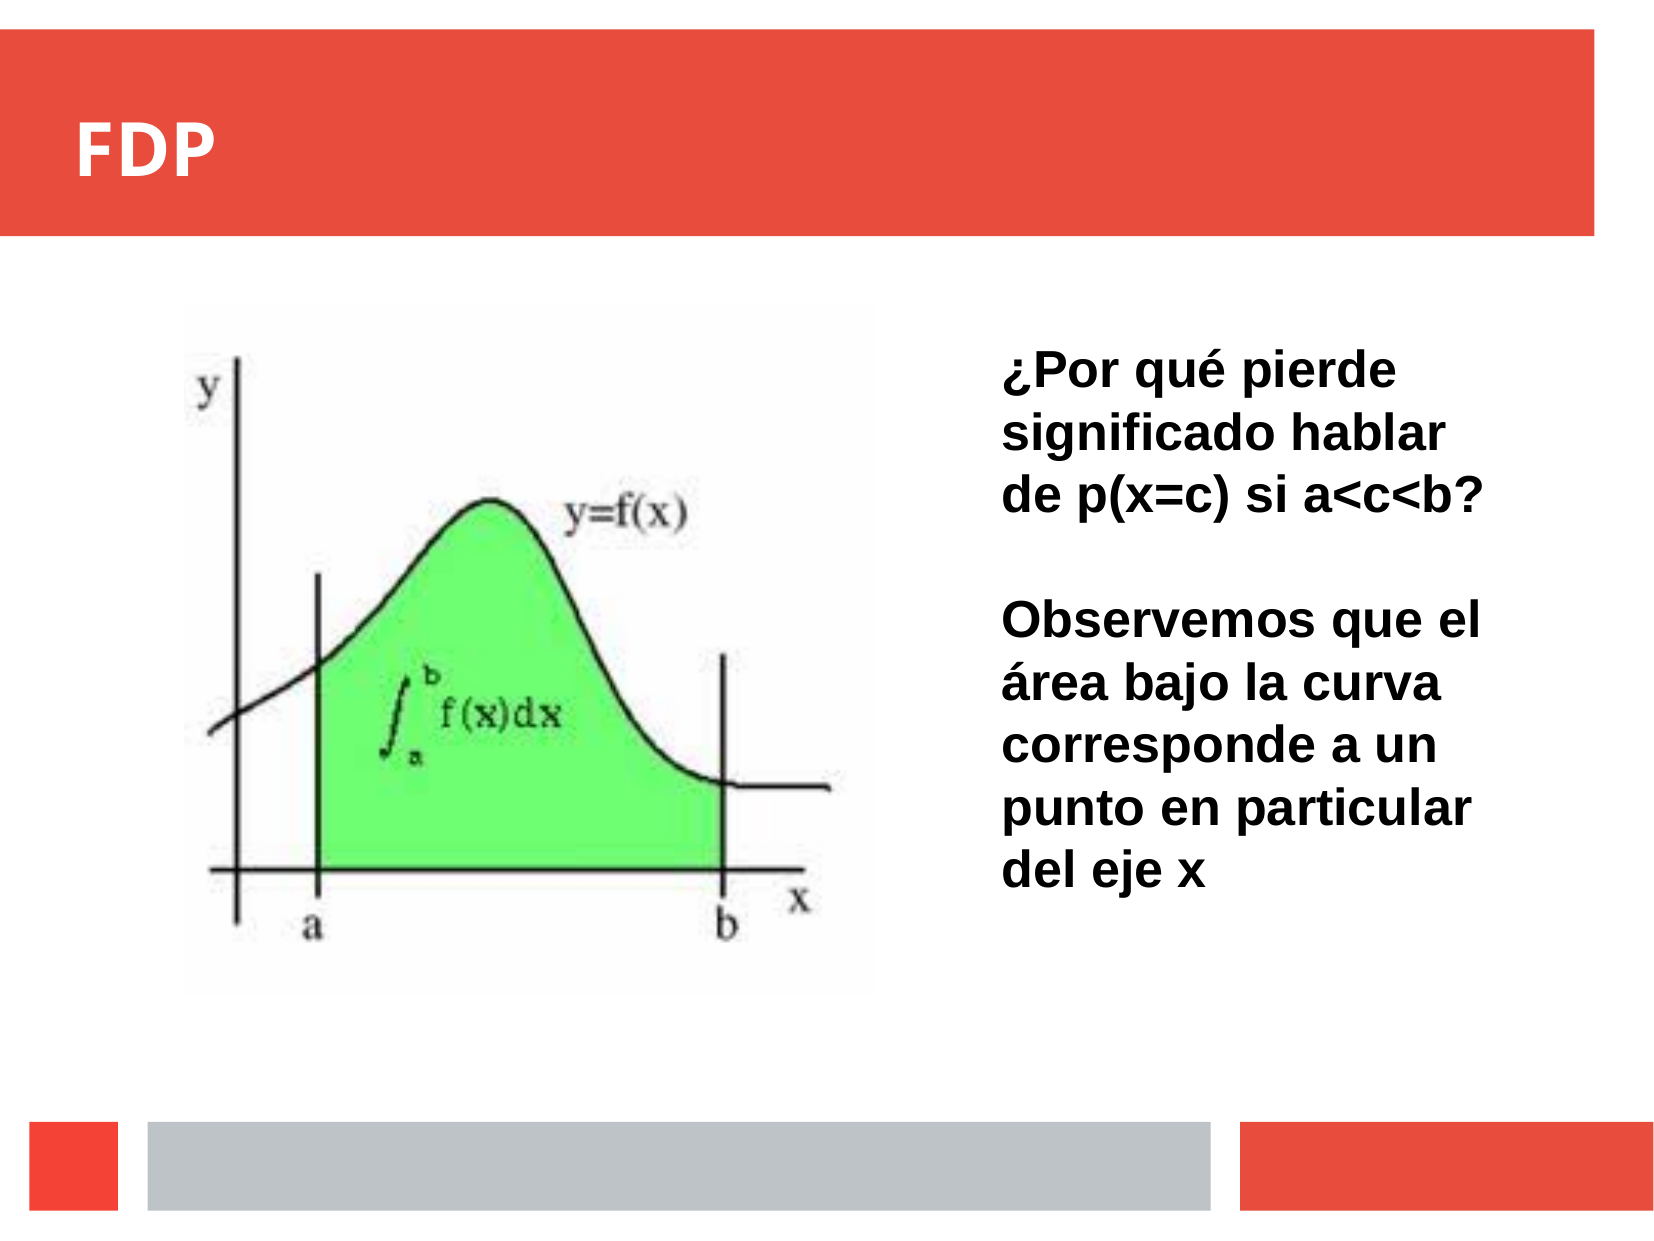

# FDP
¿Por qué pierde significado hablar de p(x=c) si a<c<b?
Observemos que el área bajo la curva corresponde a un punto en particular del eje x